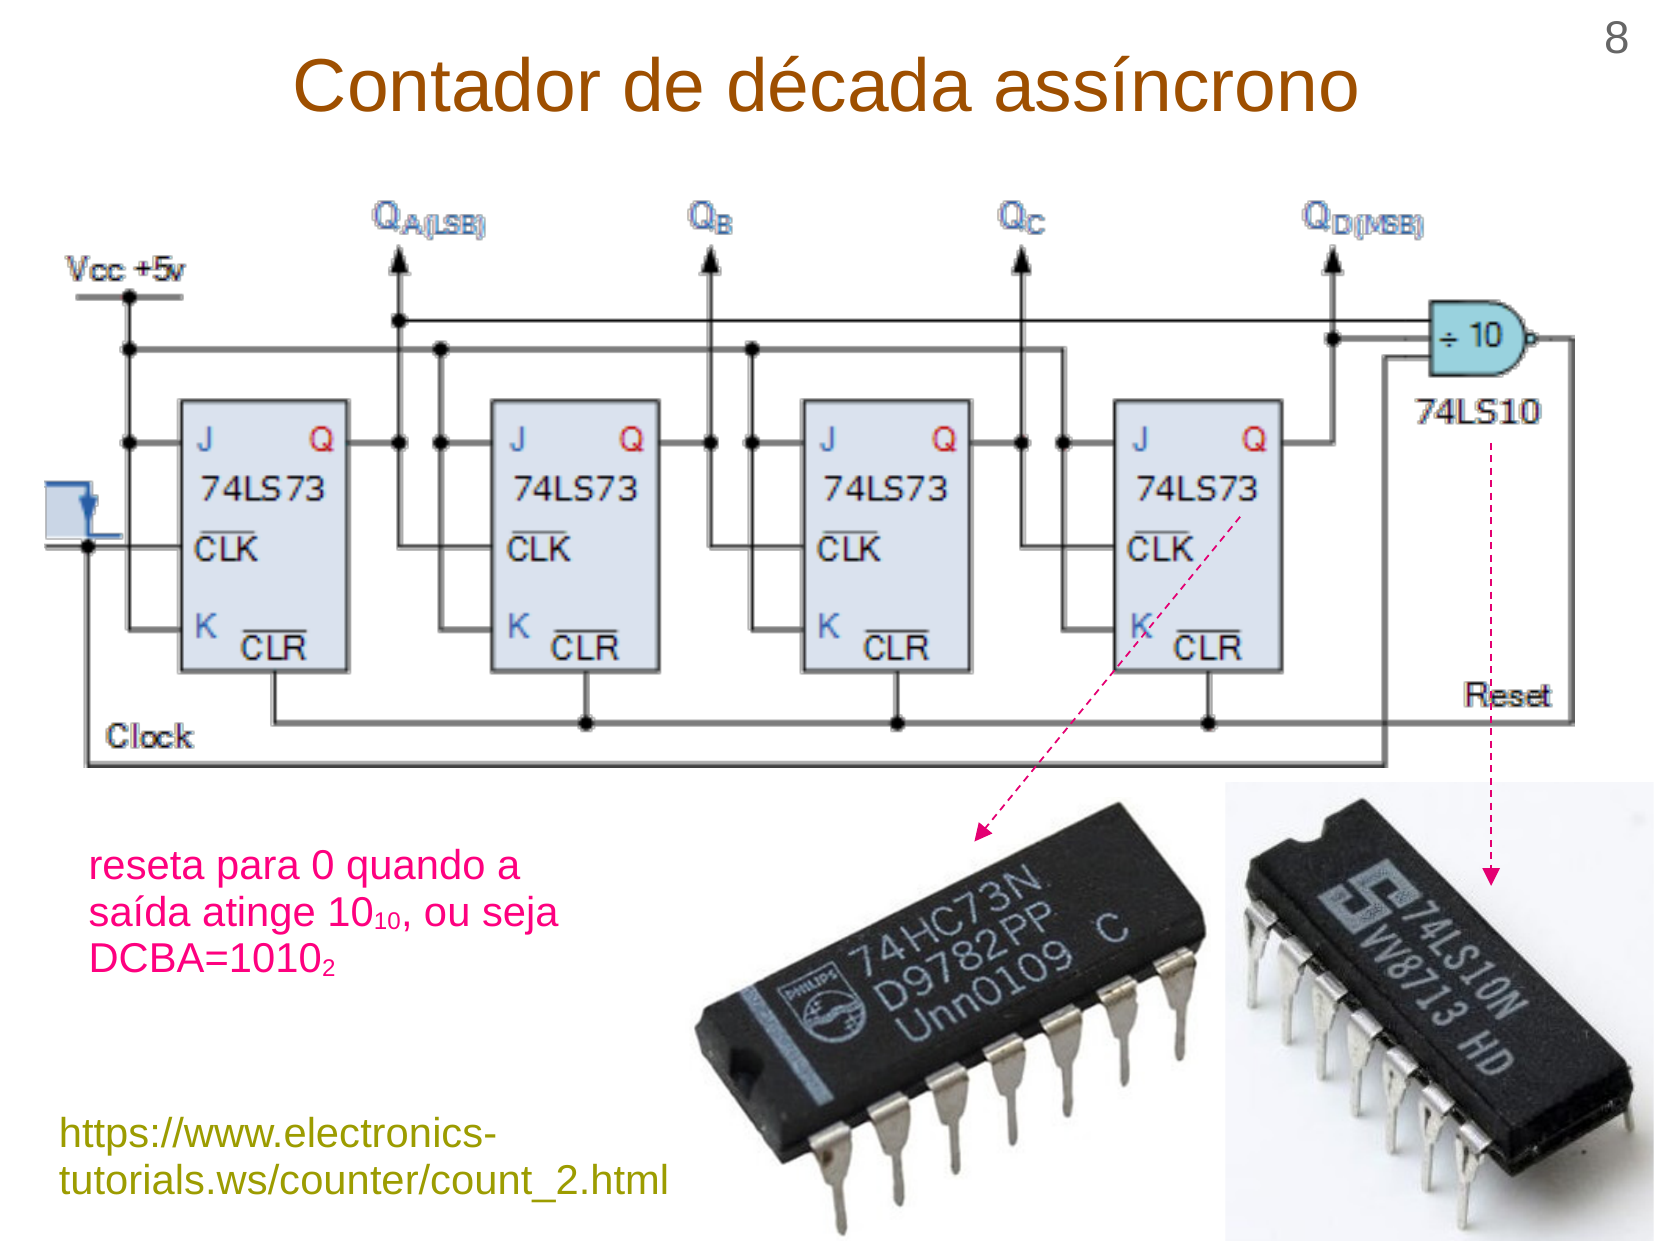

8
# Contador de década assíncrono
reseta para 0 quando a saída atinge 1010, ou seja DCBA=10102
https://www.electronics-tutorials.ws/counter/count_2.html